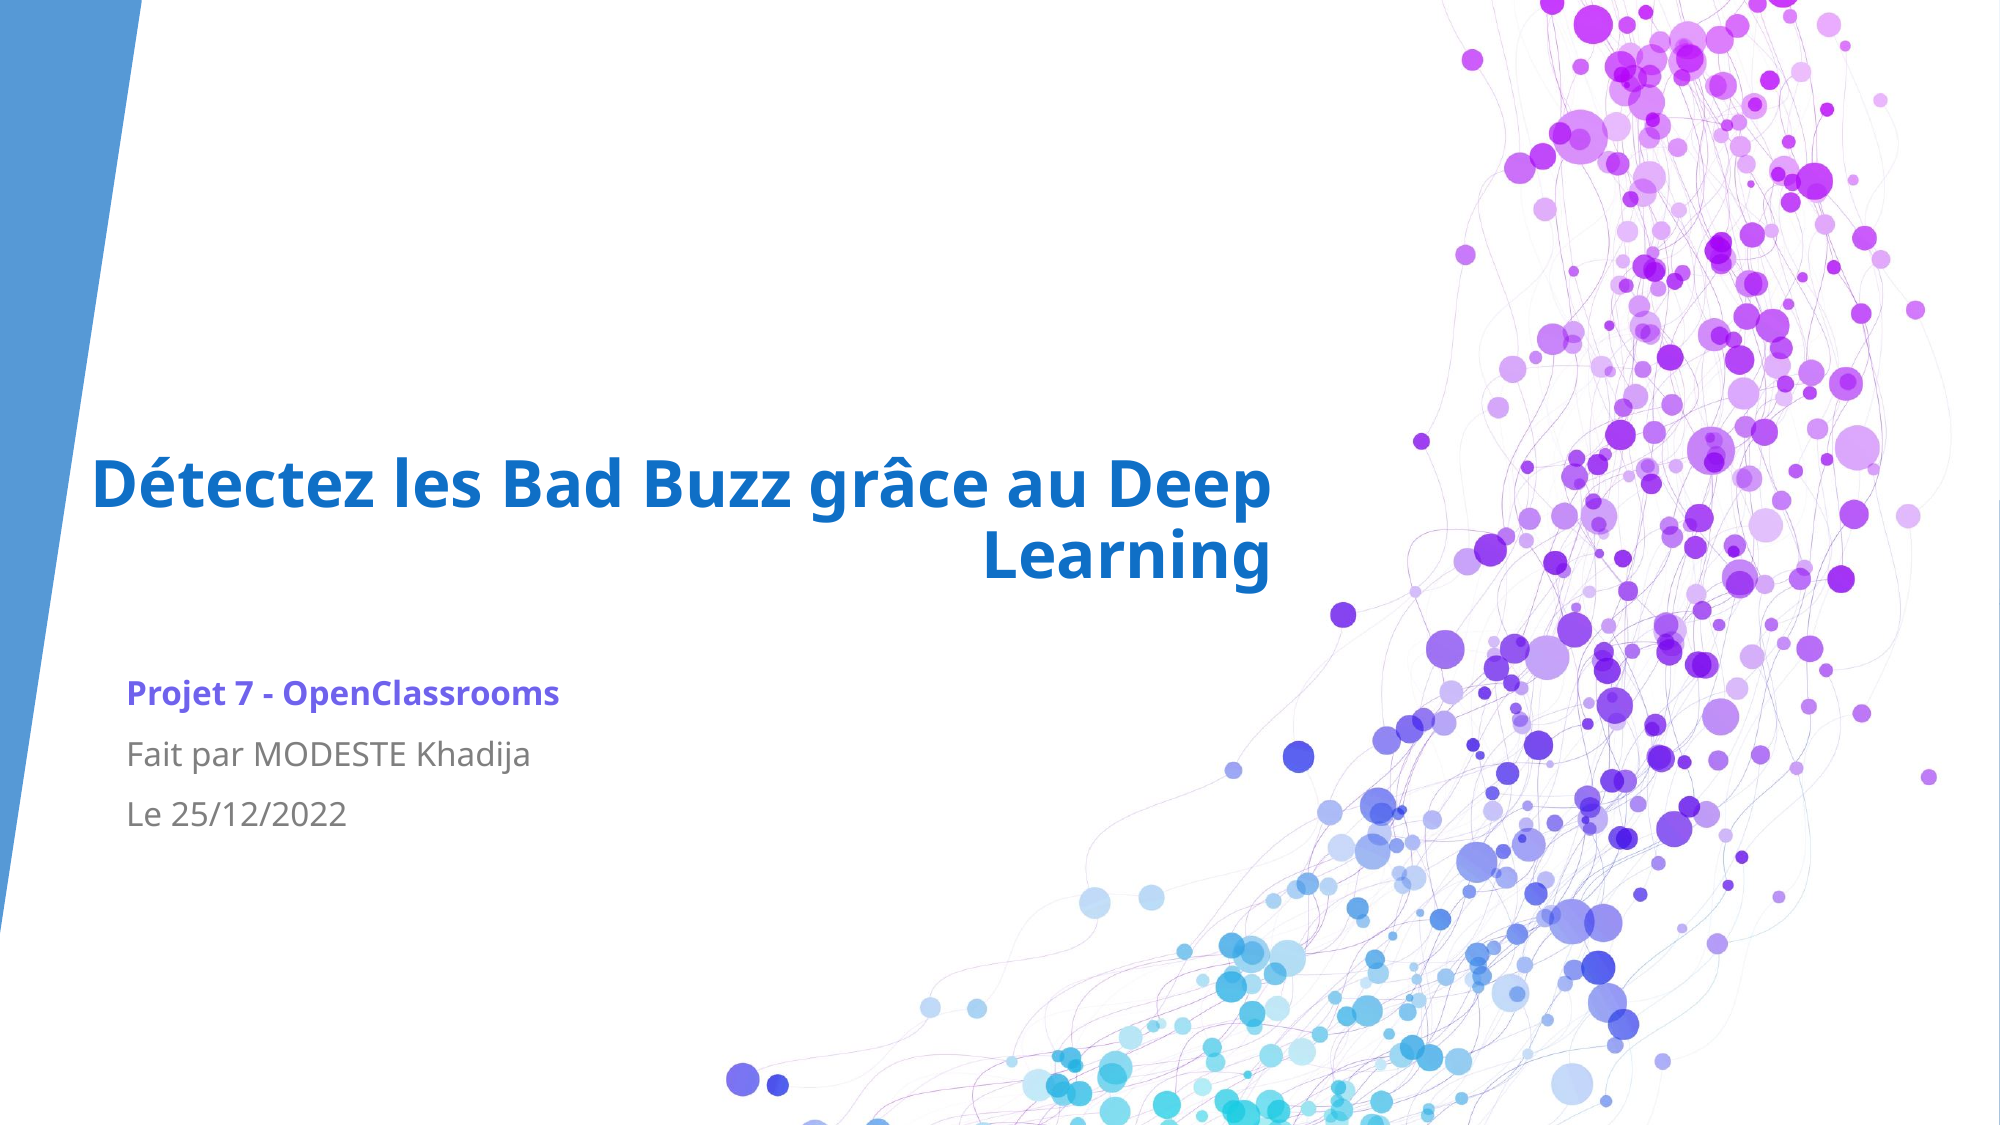

# Détectez les Bad Buzz grâce au Deep Learning
Projet 7 - OpenClassrooms
Fait par MODESTE Khadija
Le 25/12/2022